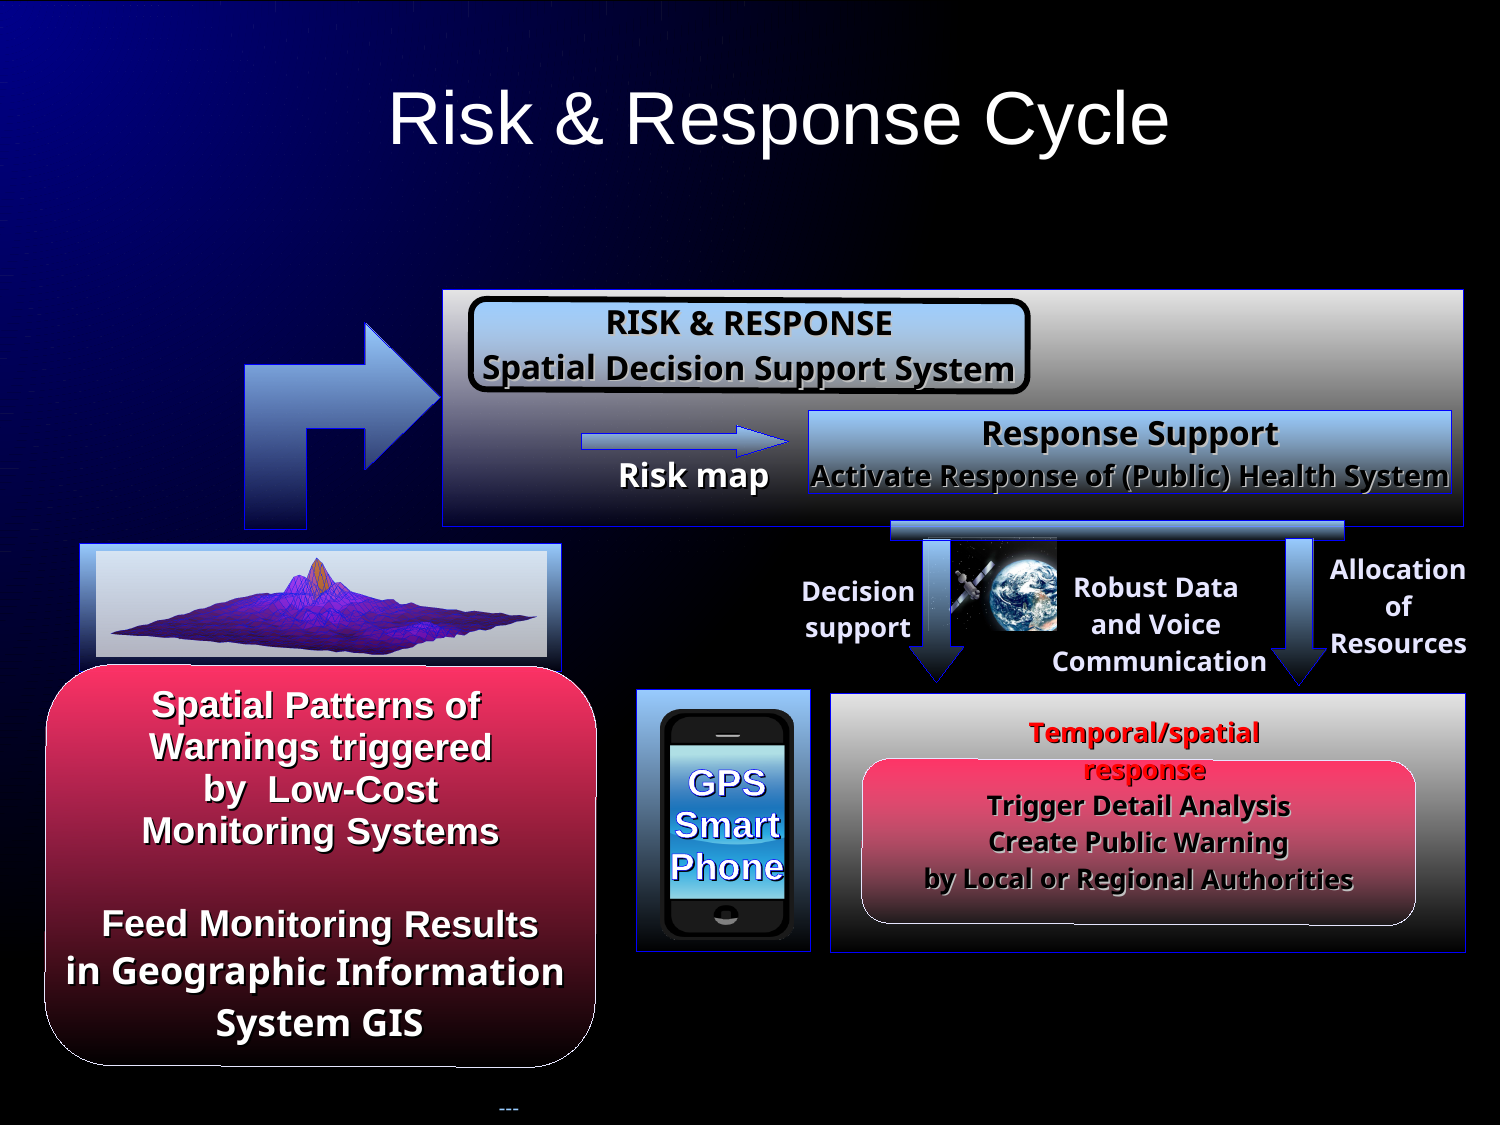

# Risk & Response Cycle
RISK & RESPONSE
Spatial Decision Support System
Response Support
Activate Response of (Public) Health System
Risk map
Allocation of Resources
Robust Data
and Voice
Communication
Decision
support
Spatial Patterns of
Warnings triggered
by Low-Cost
Monitoring Systems
Feed Monitoring Results
in Geographic Information
System GIS
GPS
Smart
Phone
Temporal/spatial response
Trigger Detail Analysis
Create Public Warning
by Local or Regional Authorities